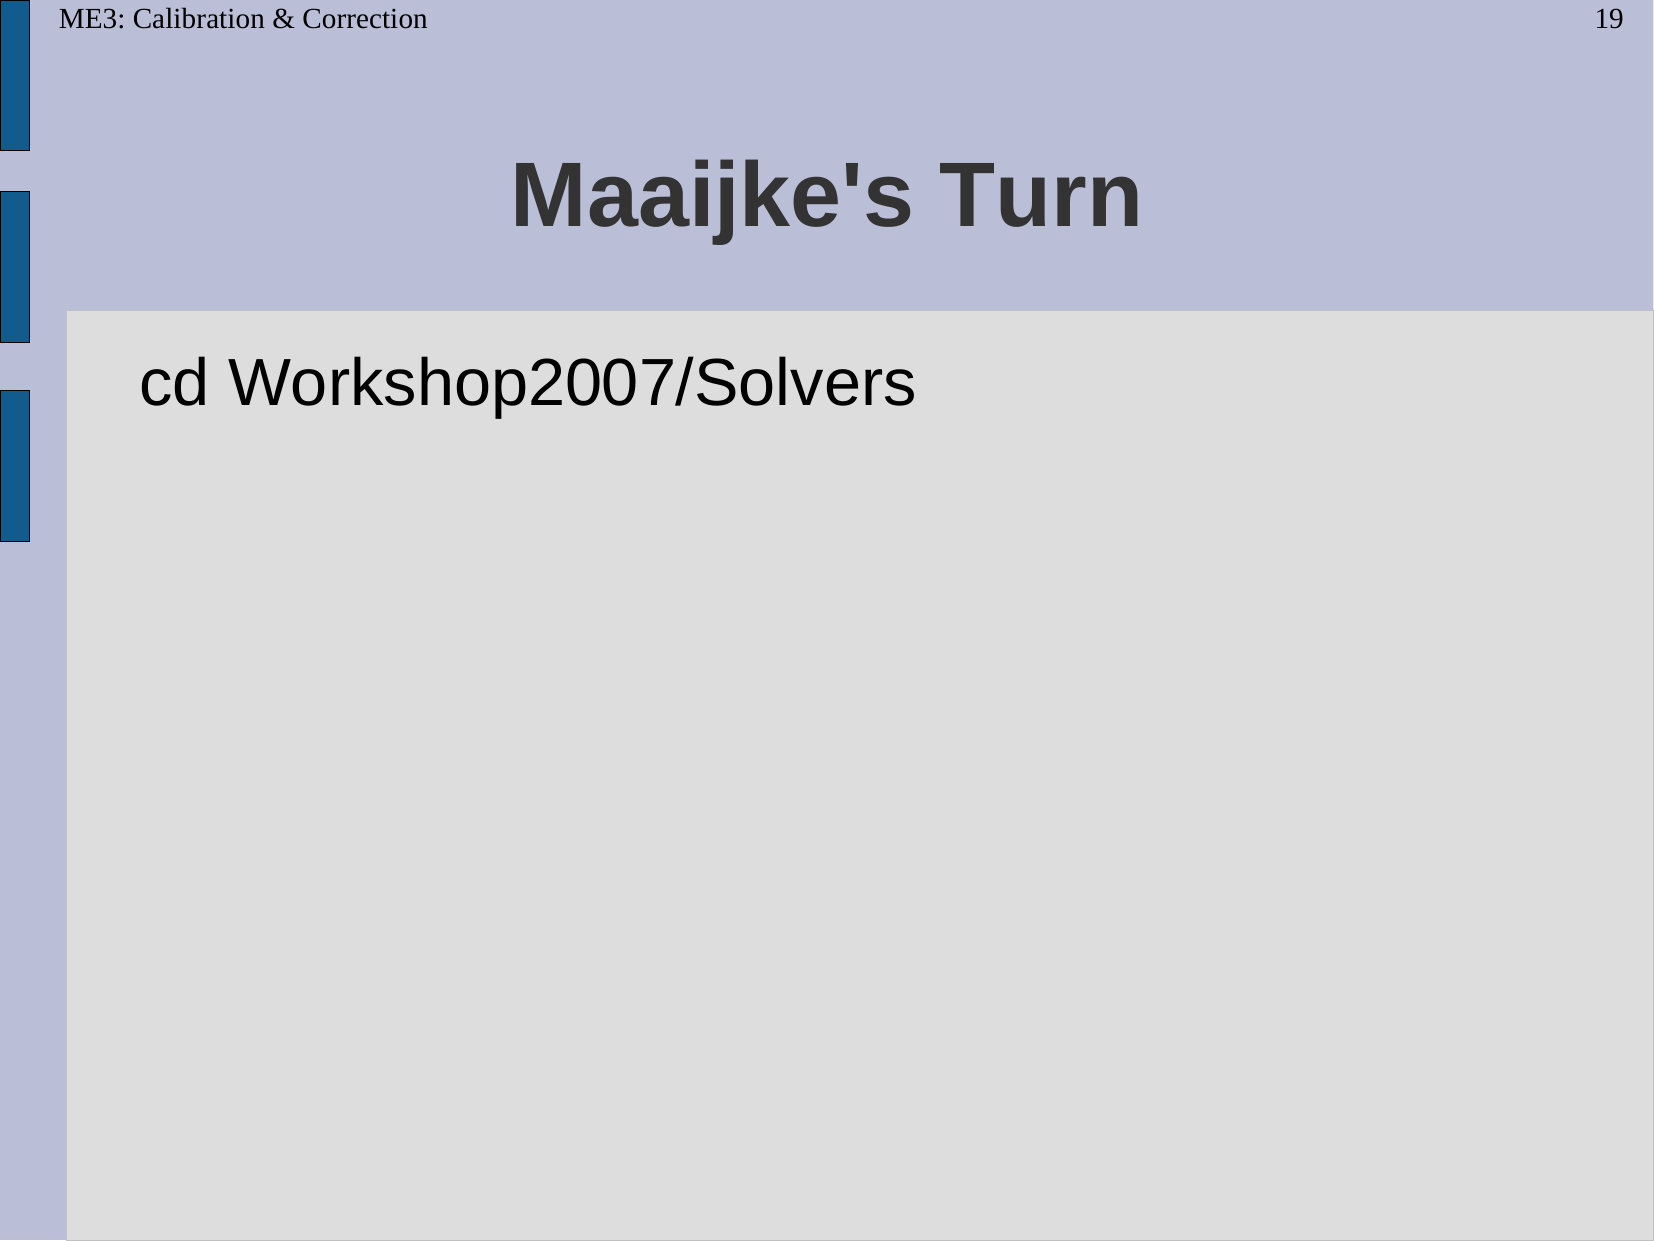

ME3: Calibration & Correction
19
# Maaijke's Turn
cd Workshop2007/Solvers